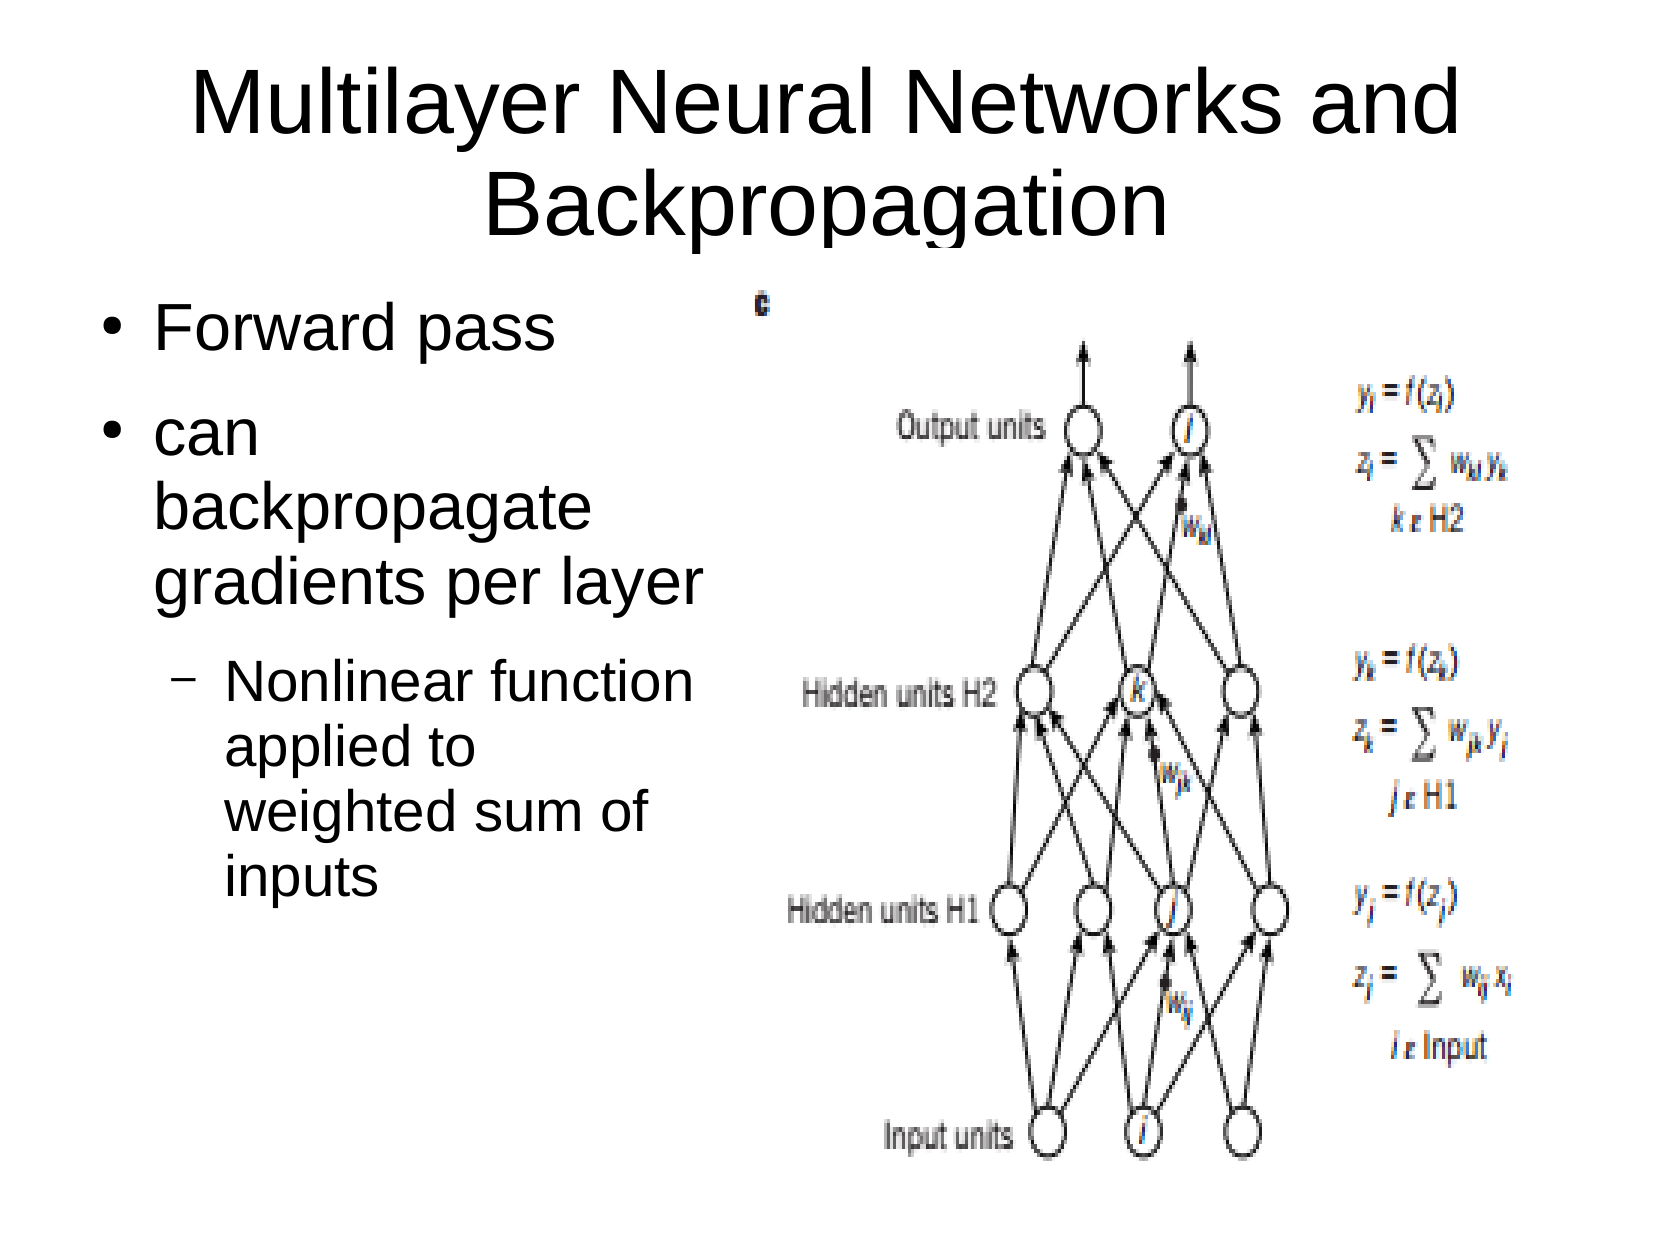

# Multilayer Neural Networks and Backpropagation
Forward pass
can backpropagate gradients per layer
Nonlinear function applied to weighted sum of inputs